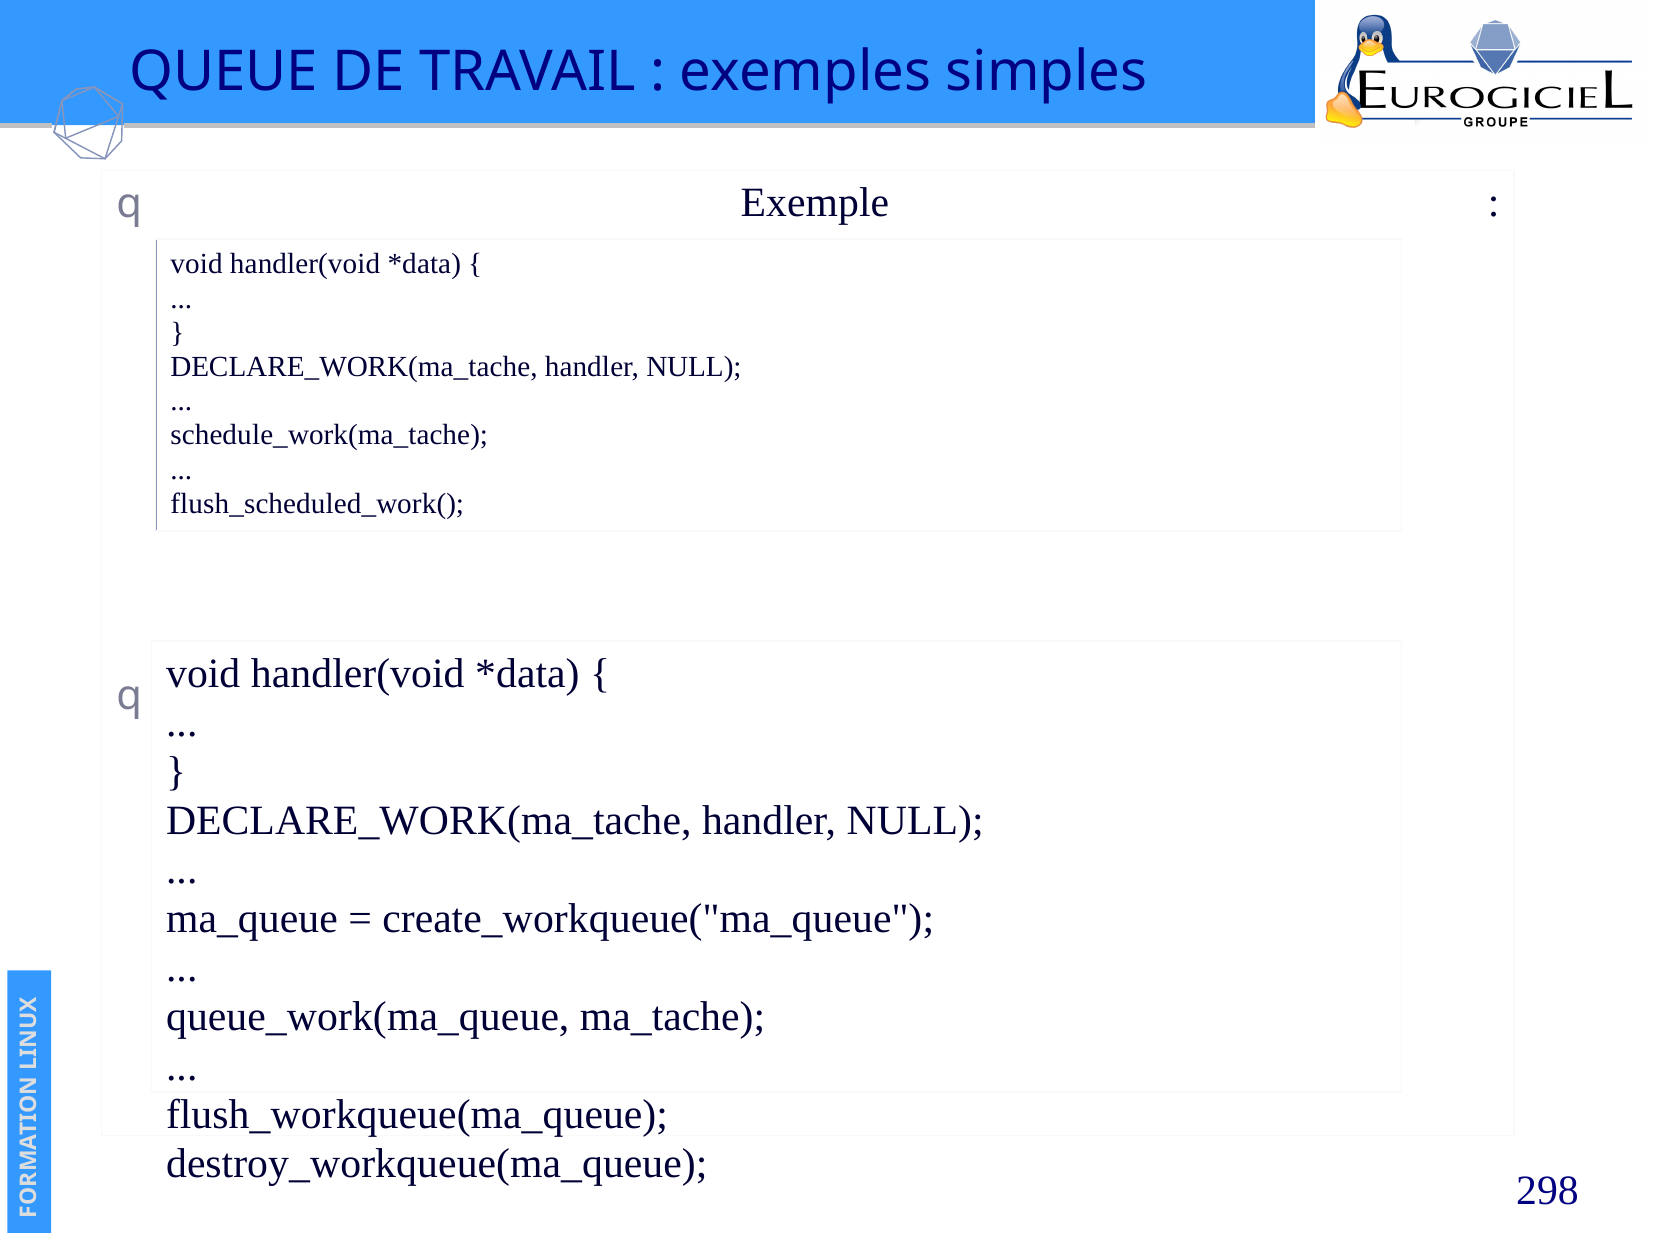

# QUEUE DE TRAVAIL : exemples simples
 Exemple :
 Exemple avec queue privée :
void handler(void *data) {
...
}
DECLARE_WORK(ma_tache, handler, NULL);
...
schedule_work(ma_tache);
...
flush_scheduled_work();
void handler(void *data) {
...
}
DECLARE_WORK(ma_tache, handler, NULL);
...
ma_queue = create_workqueue("ma_queue");
...
queue_work(ma_queue, ma_tache);
...
flush_workqueue(ma_queue);
destroy_workqueue(ma_queue);